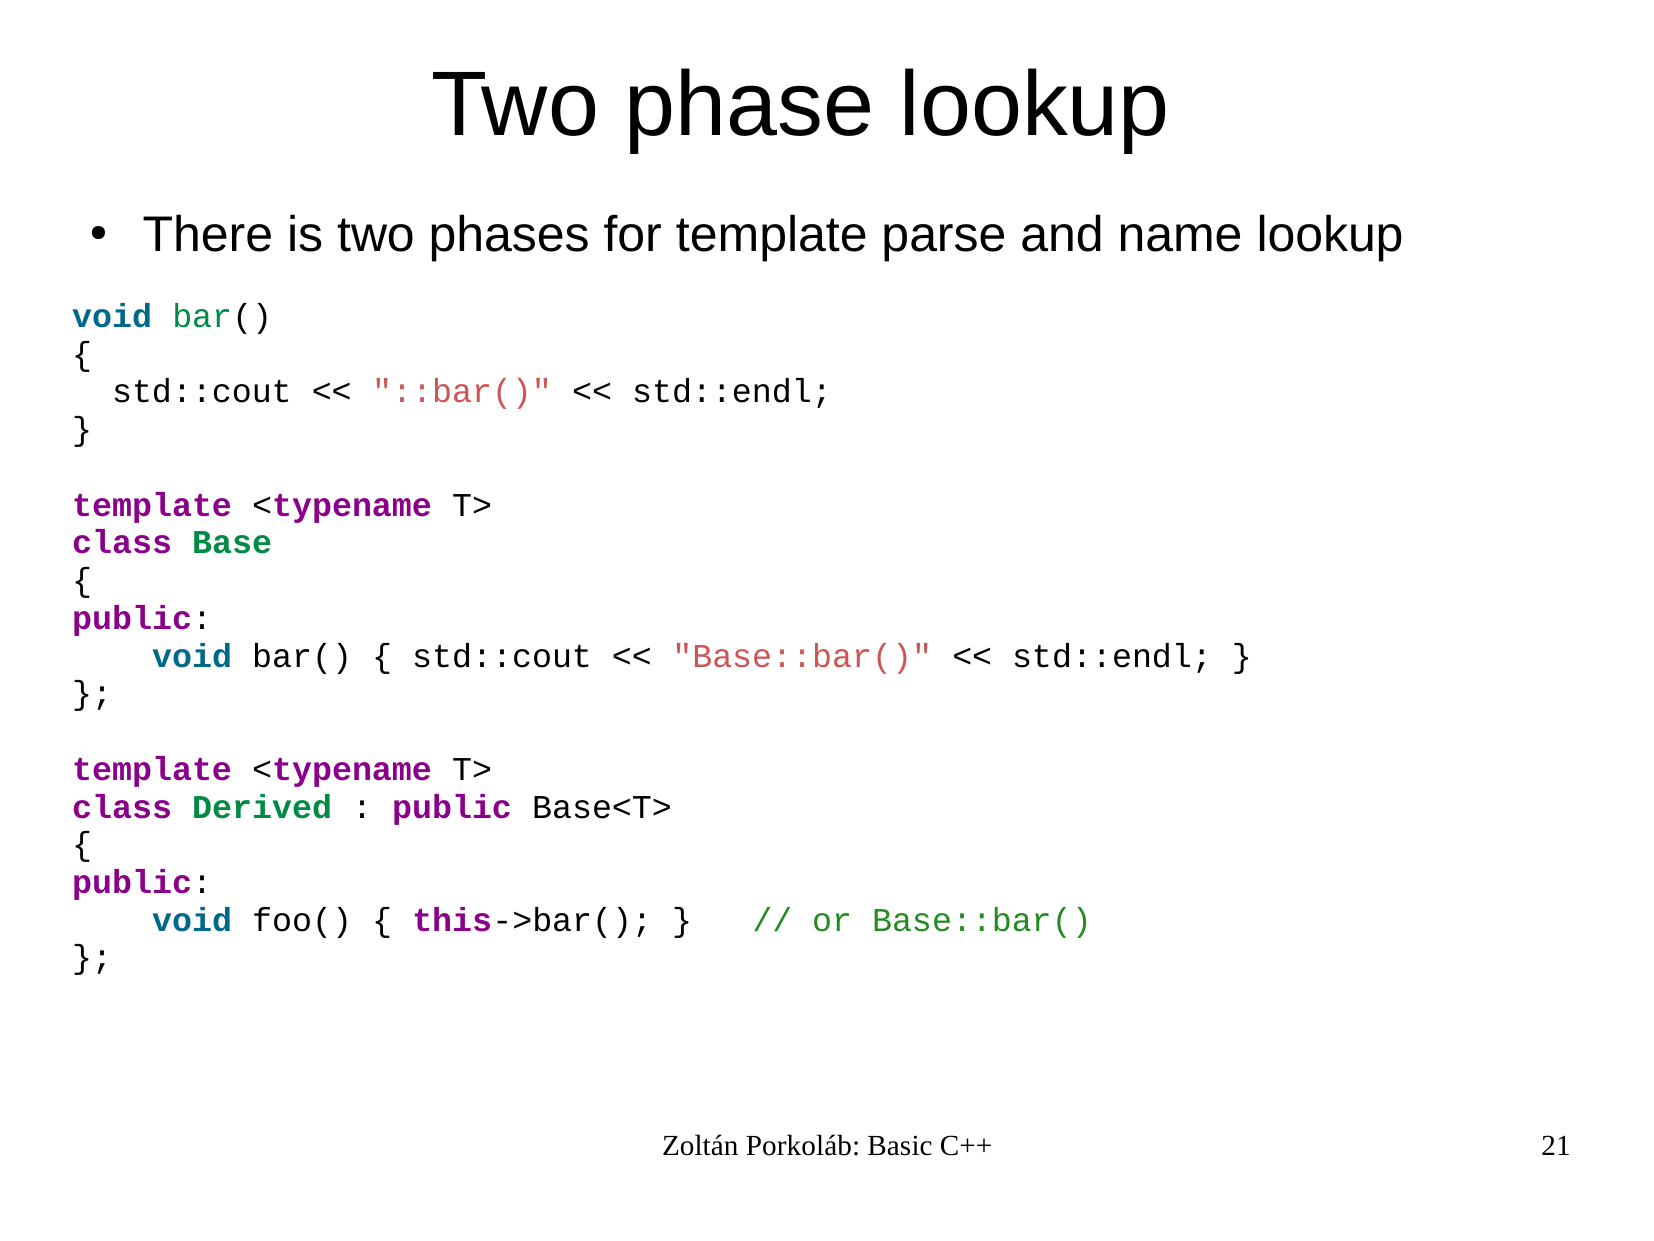

# Two phase lookup
There is two phases for template parse and name lookup
void bar()
{
 std::cout << "::bar()" << std::endl;
}
template <typename T>
class Base
{
public:
 void bar() { std::cout << "Base::bar()" << std::endl; }
};
template <typename T>
class Derived : public Base<T>
{
public:
 void foo() { this->bar(); } // or Base::bar()
};
Zoltán Porkoláb: Basic C++
21